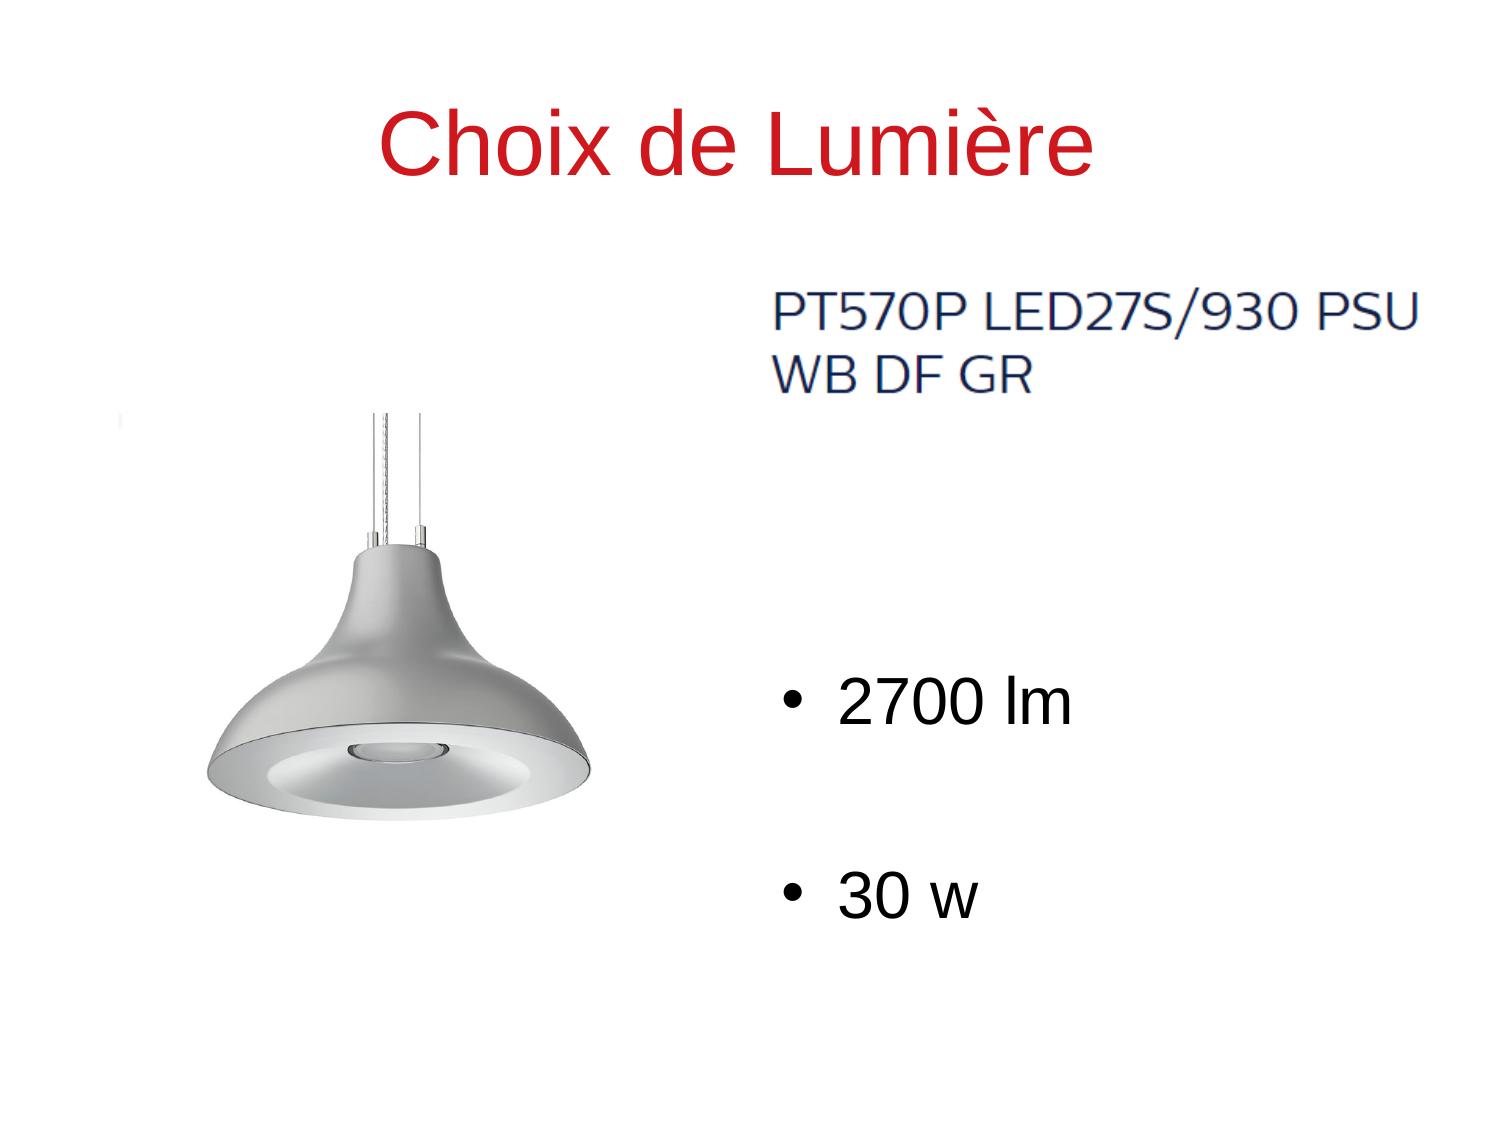

# Choix de Lumière
2700 lm
30 w